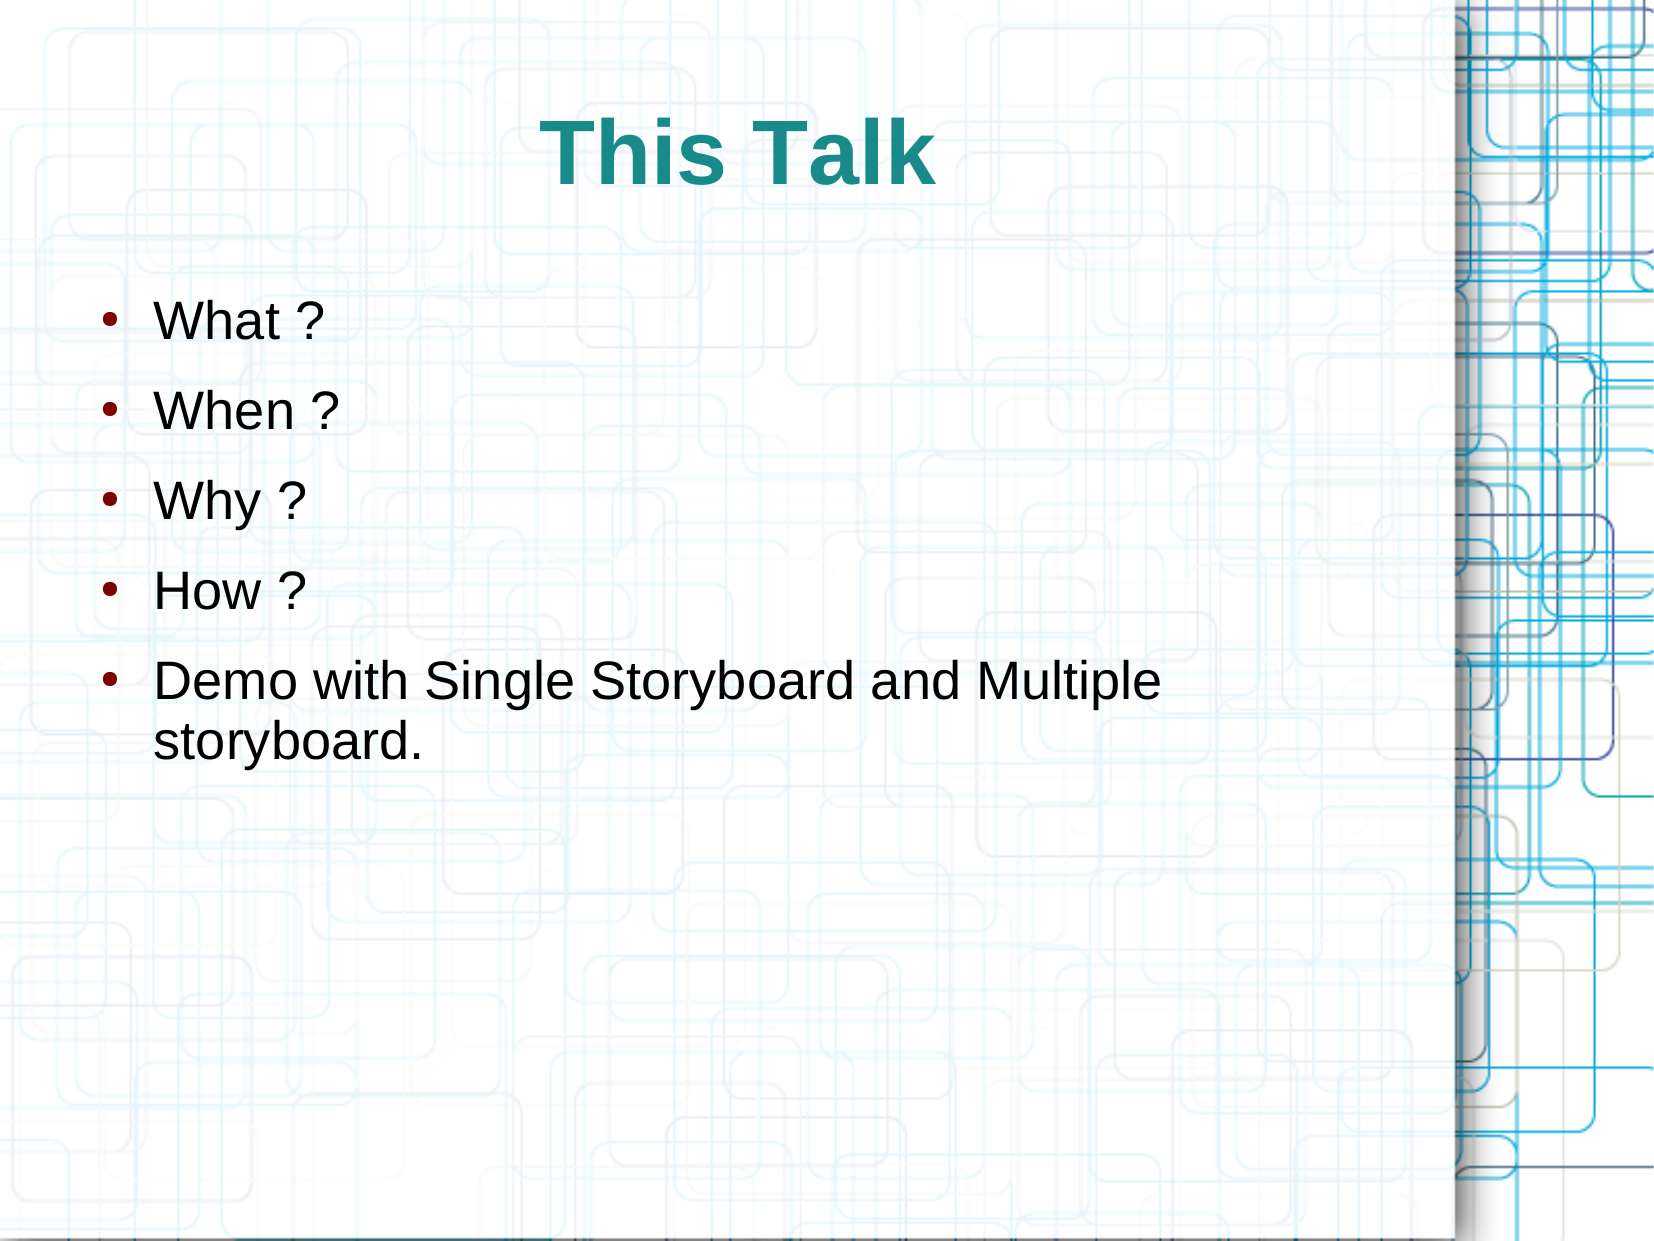

# This Talk
What ?
When ?
Why ?
How ?
Demo with Single Storyboard and Multiple storyboard.